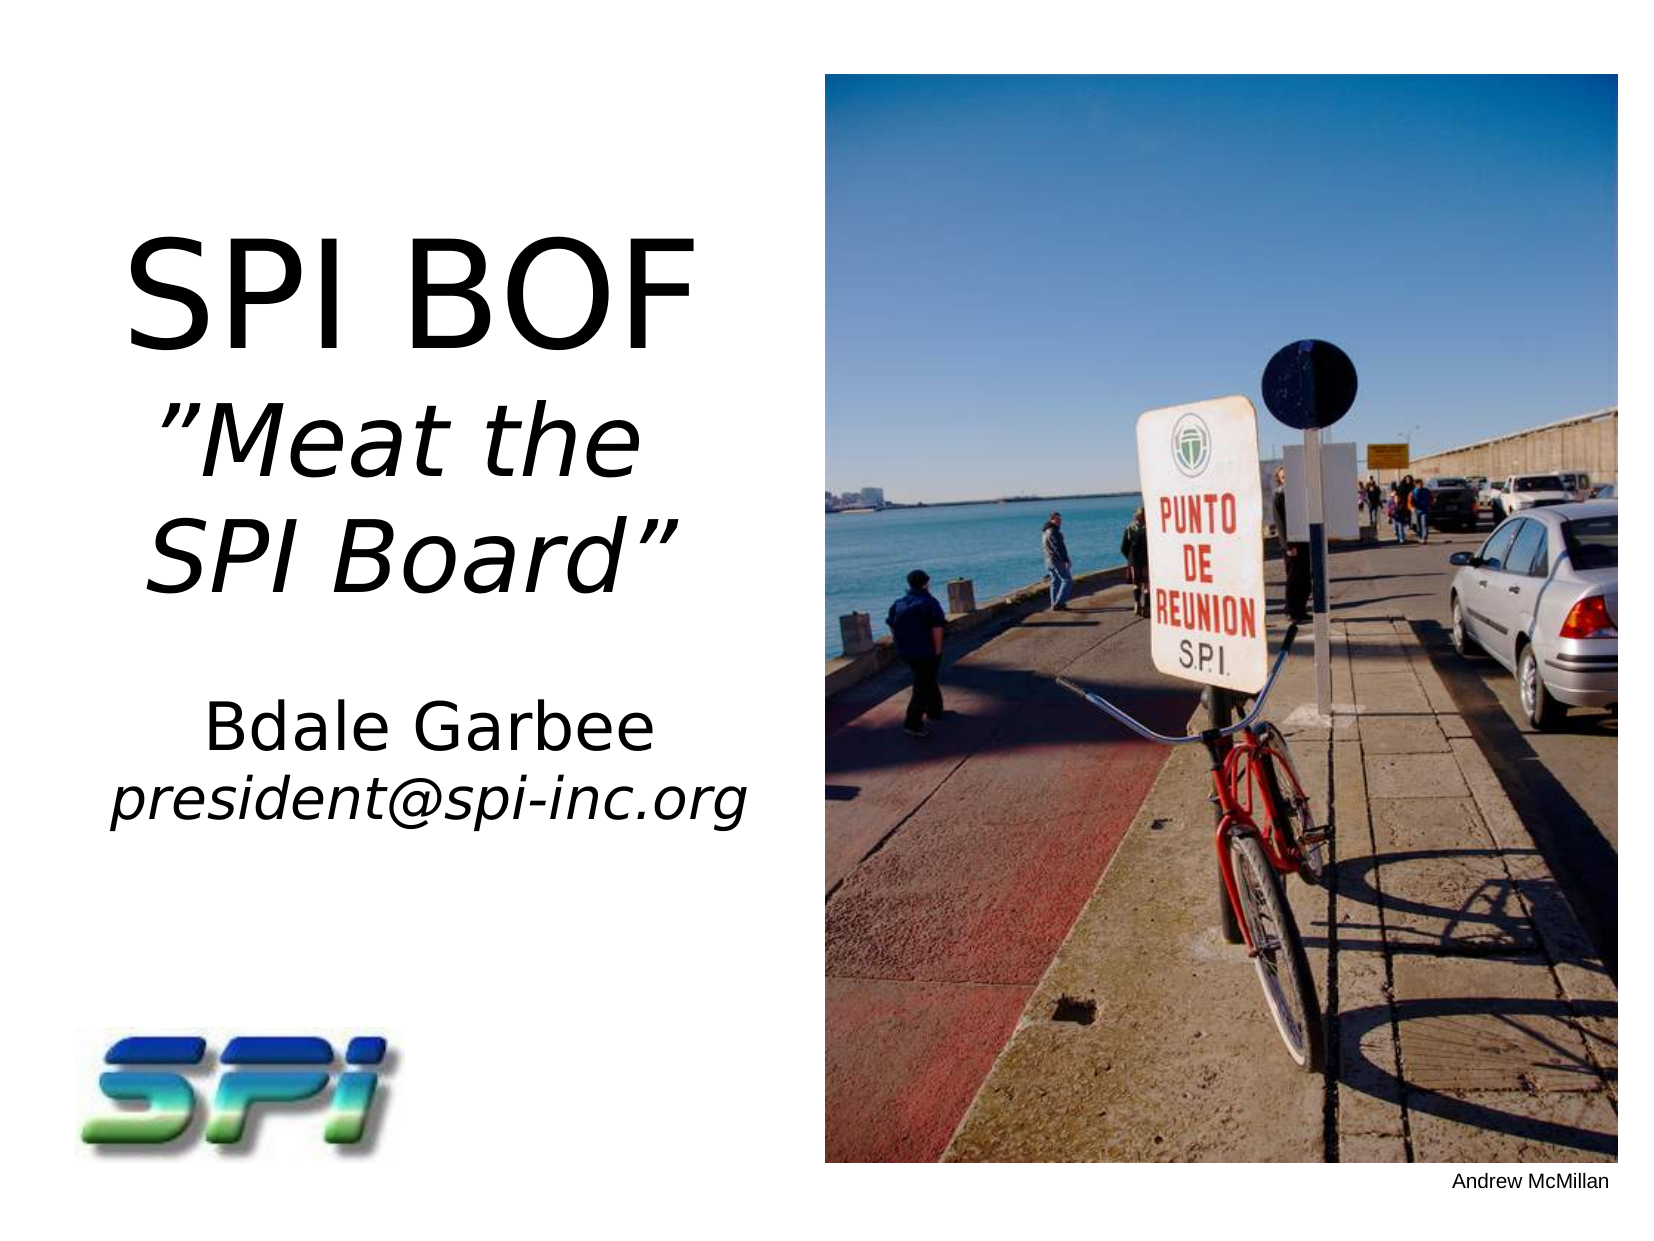

# SPI BOF ”Meat the SPI Board”
Bdale Garbee
president@spi-inc.org
Andrew McMillan